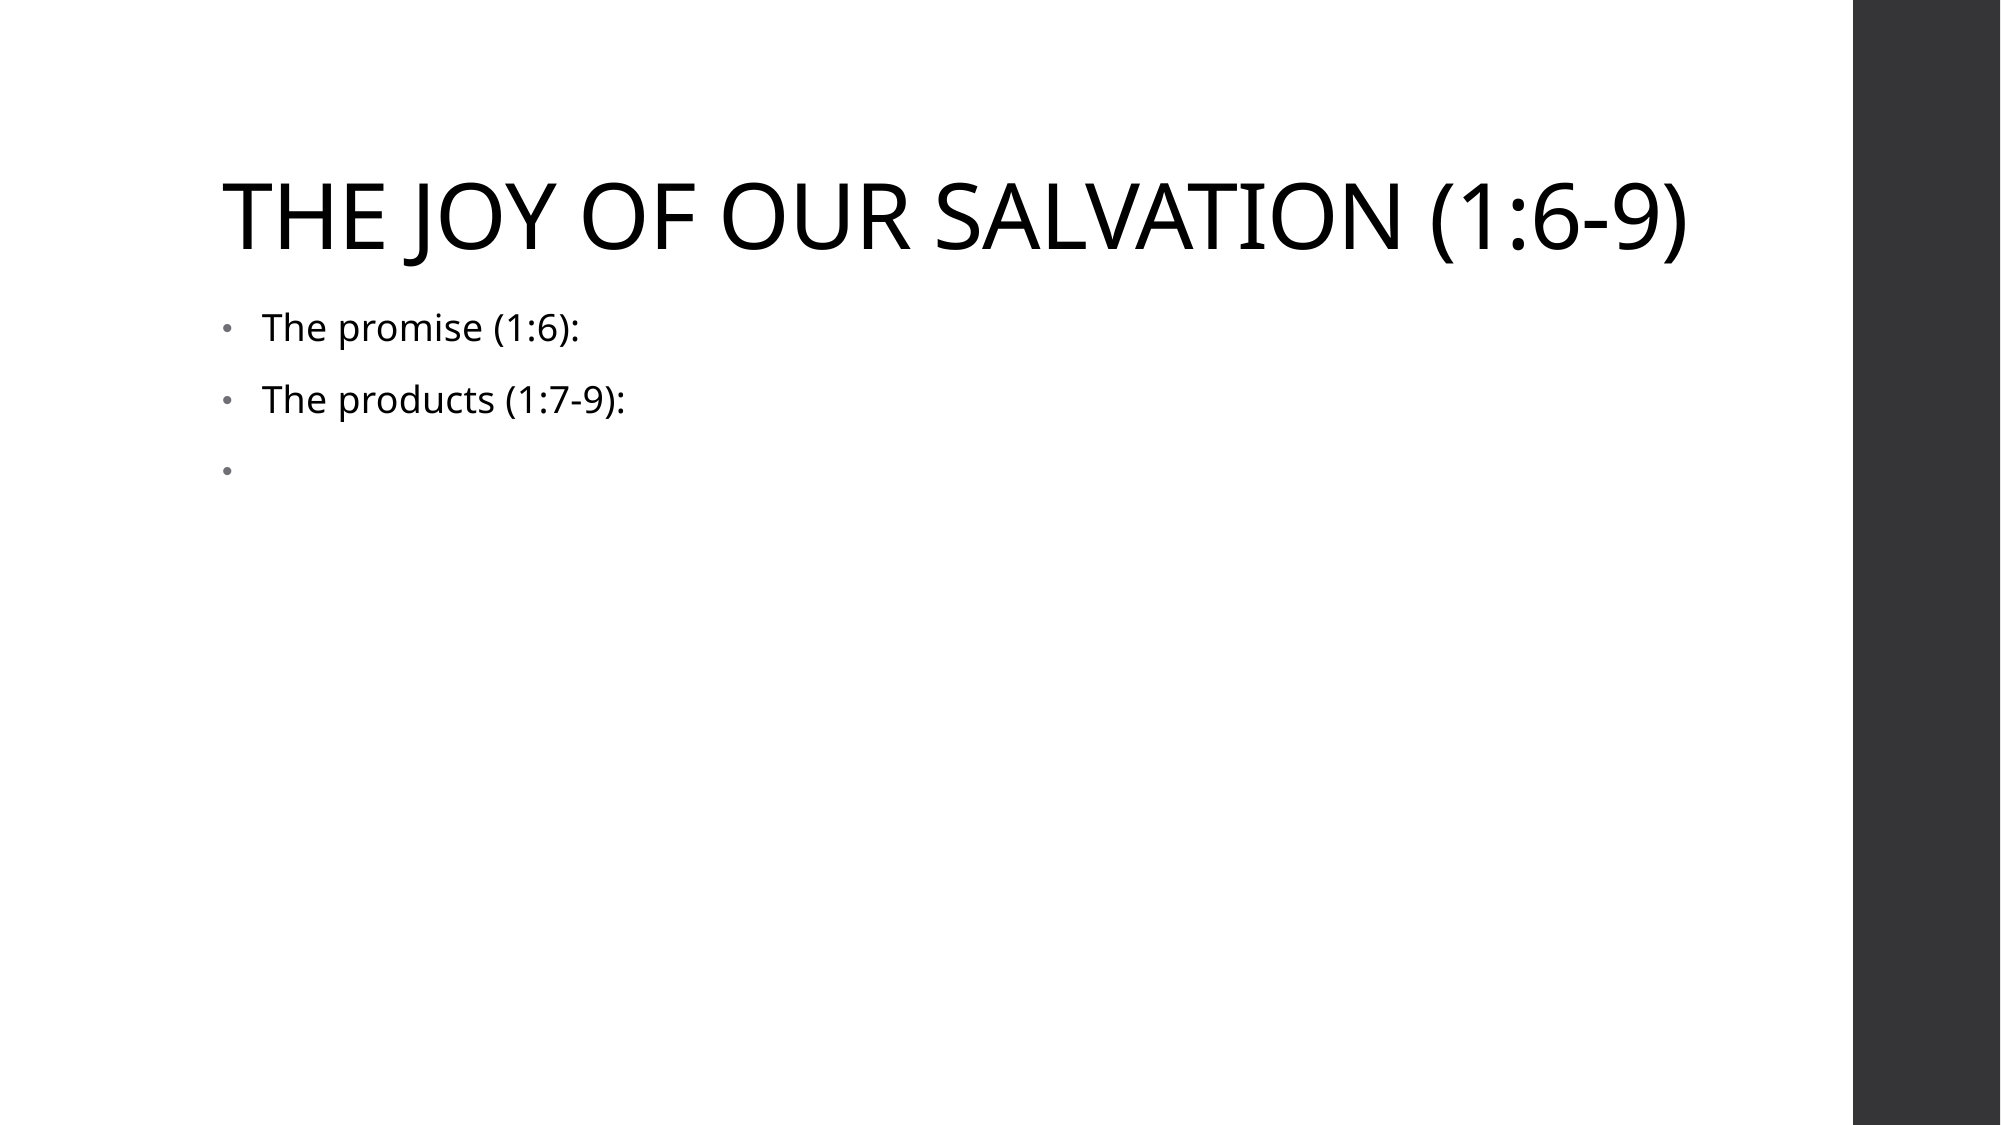

# THE JOY OF OUR SALVATION (1:6-9)
 The promise (1:6):
 The products (1:7-9):